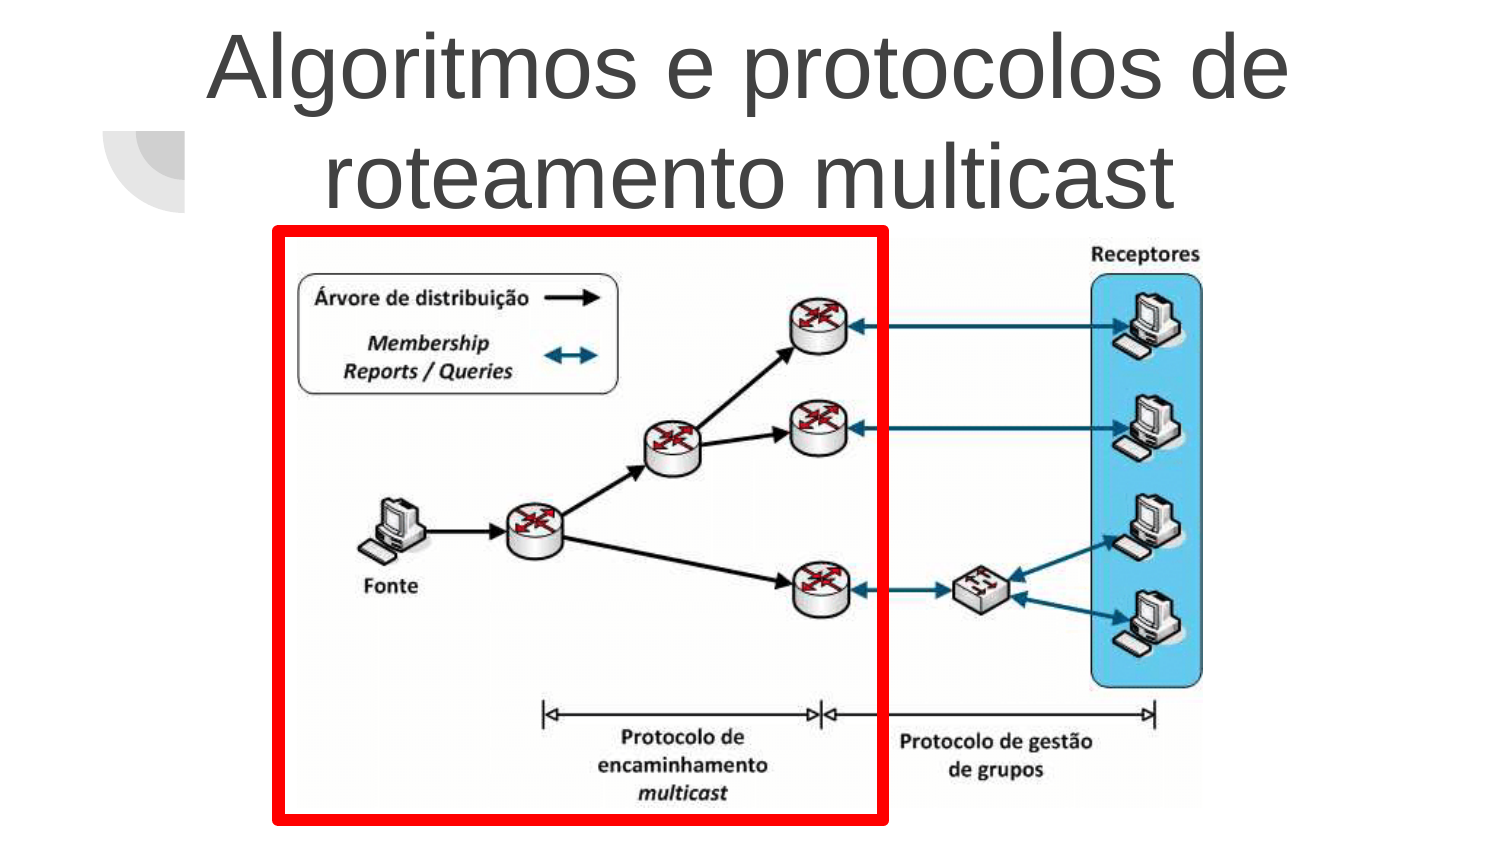

# Algoritmos e protocolos de roteamento multicast